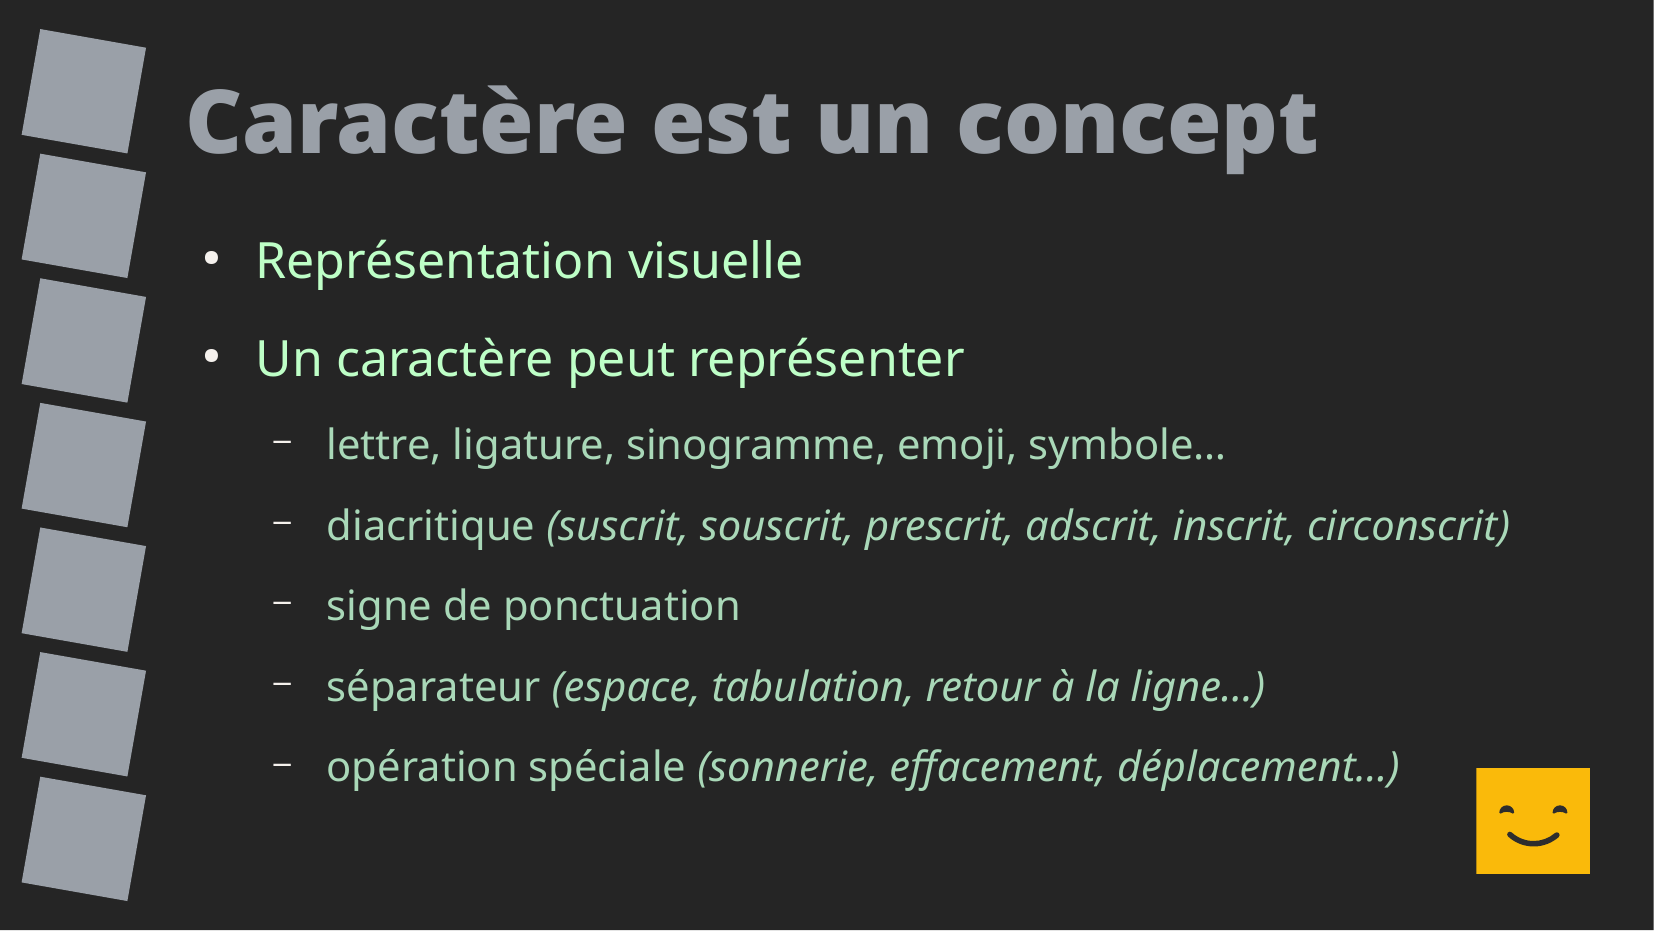

# Caractère est un concept
Représentation visuelle
Un caractère peut représenter
lettre, ligature, sinogramme, emoji, symbole…
diacritique (suscrit, souscrit, prescrit, adscrit, inscrit, circonscrit)
signe de ponctuation
séparateur (espace, tabulation, retour à la ligne…)
opération spéciale (sonnerie, effacement, déplacement…)